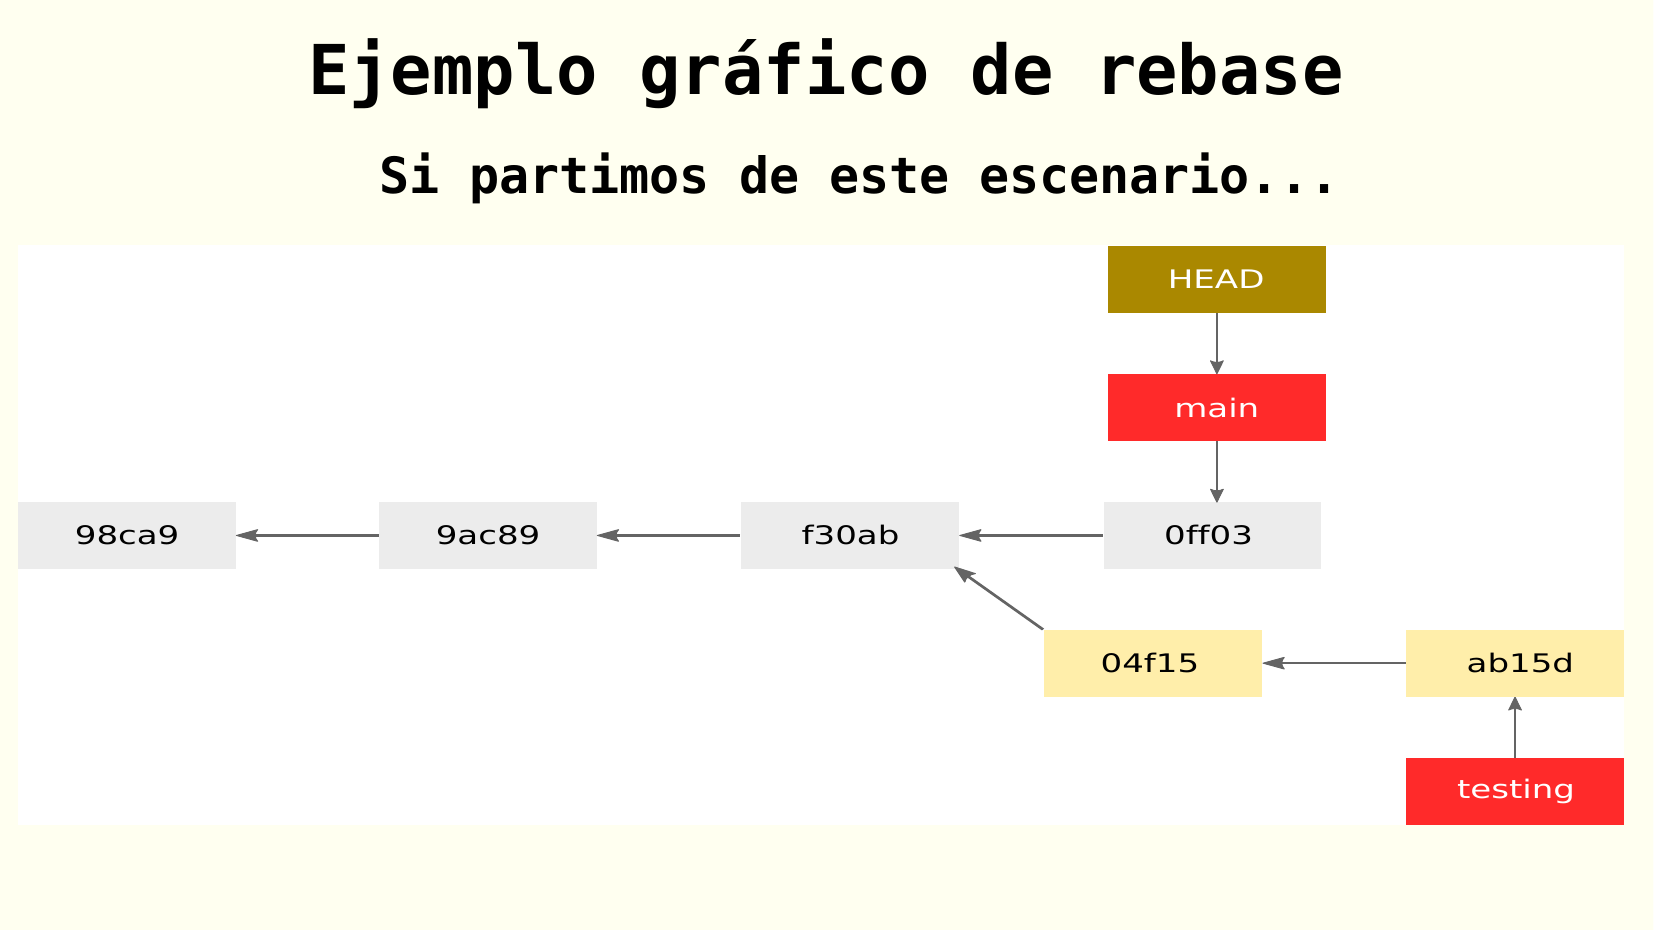

# Ejemplo gráfico de rebase
Si partimos de este escenario...